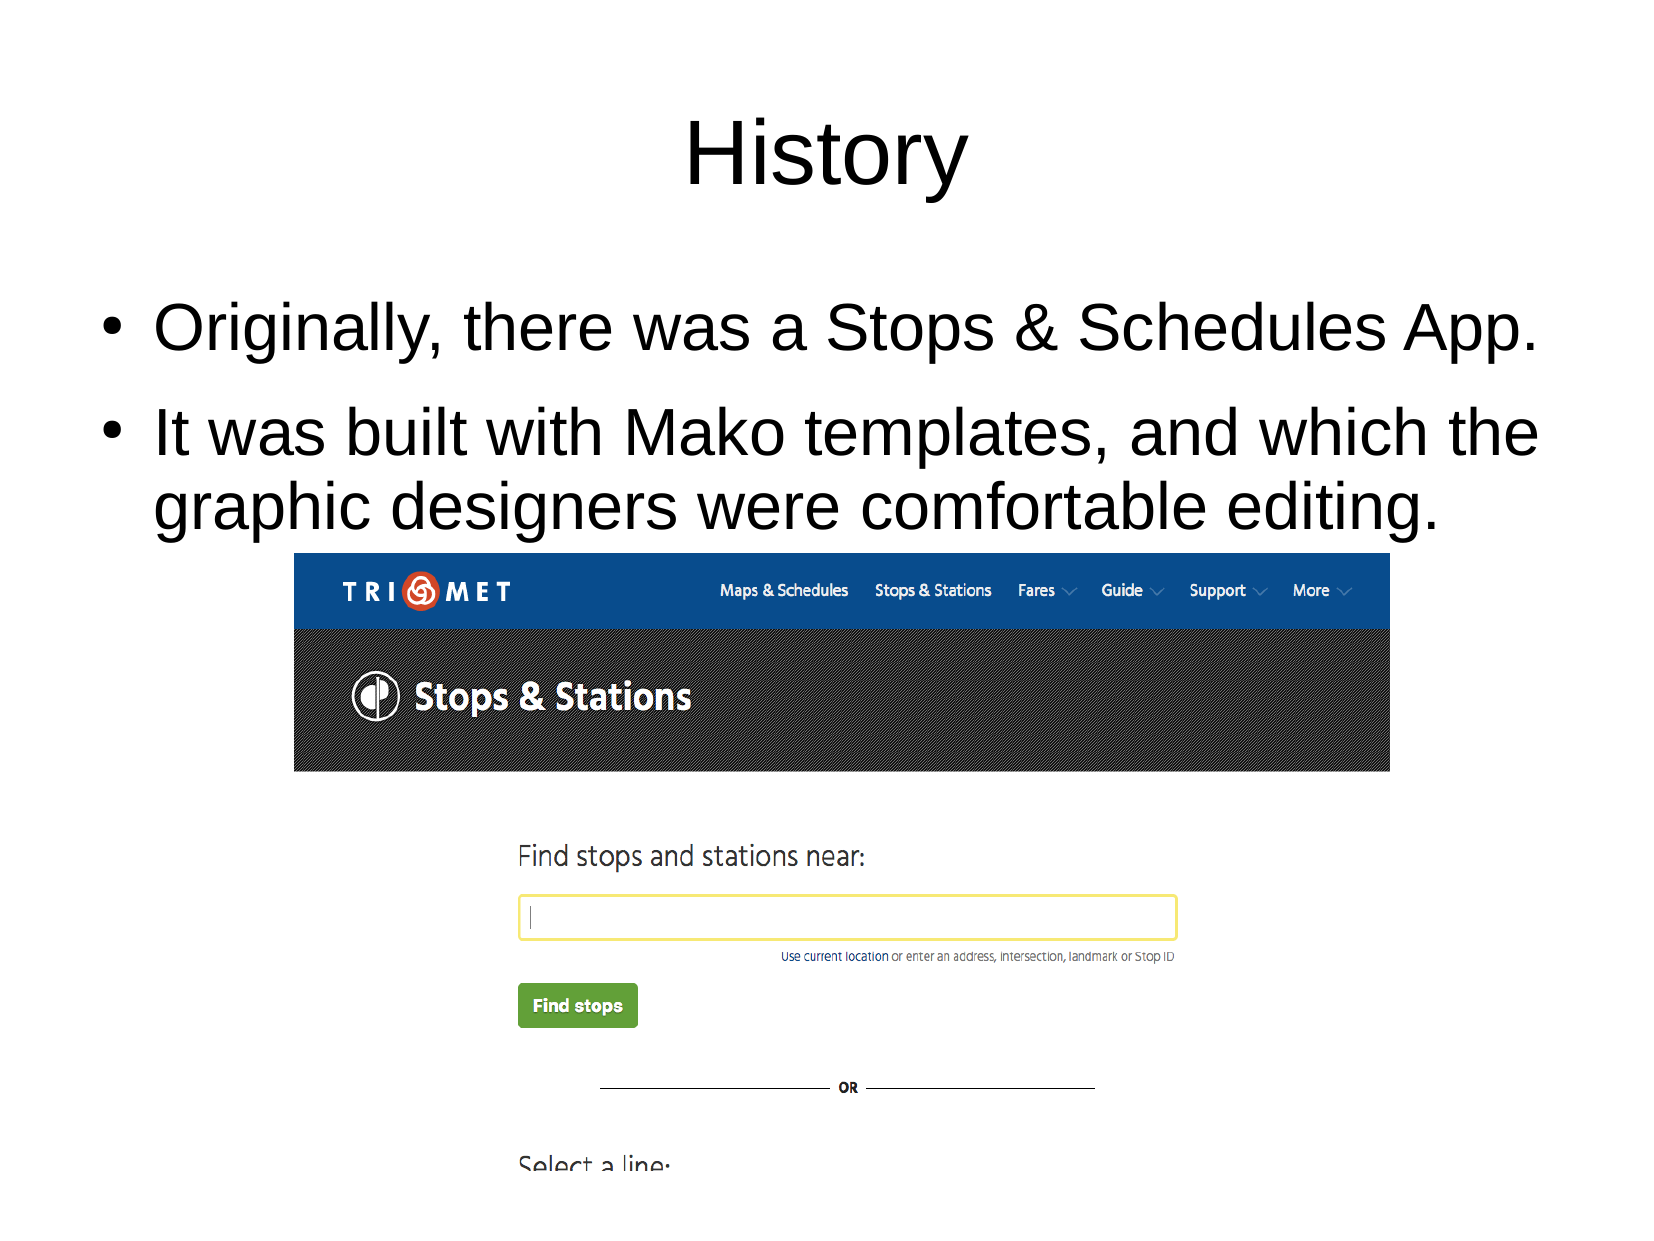

# History
Originally, there was a Stops & Schedules App.
It was built with Mako templates, and which the graphic designers were comfortable editing.